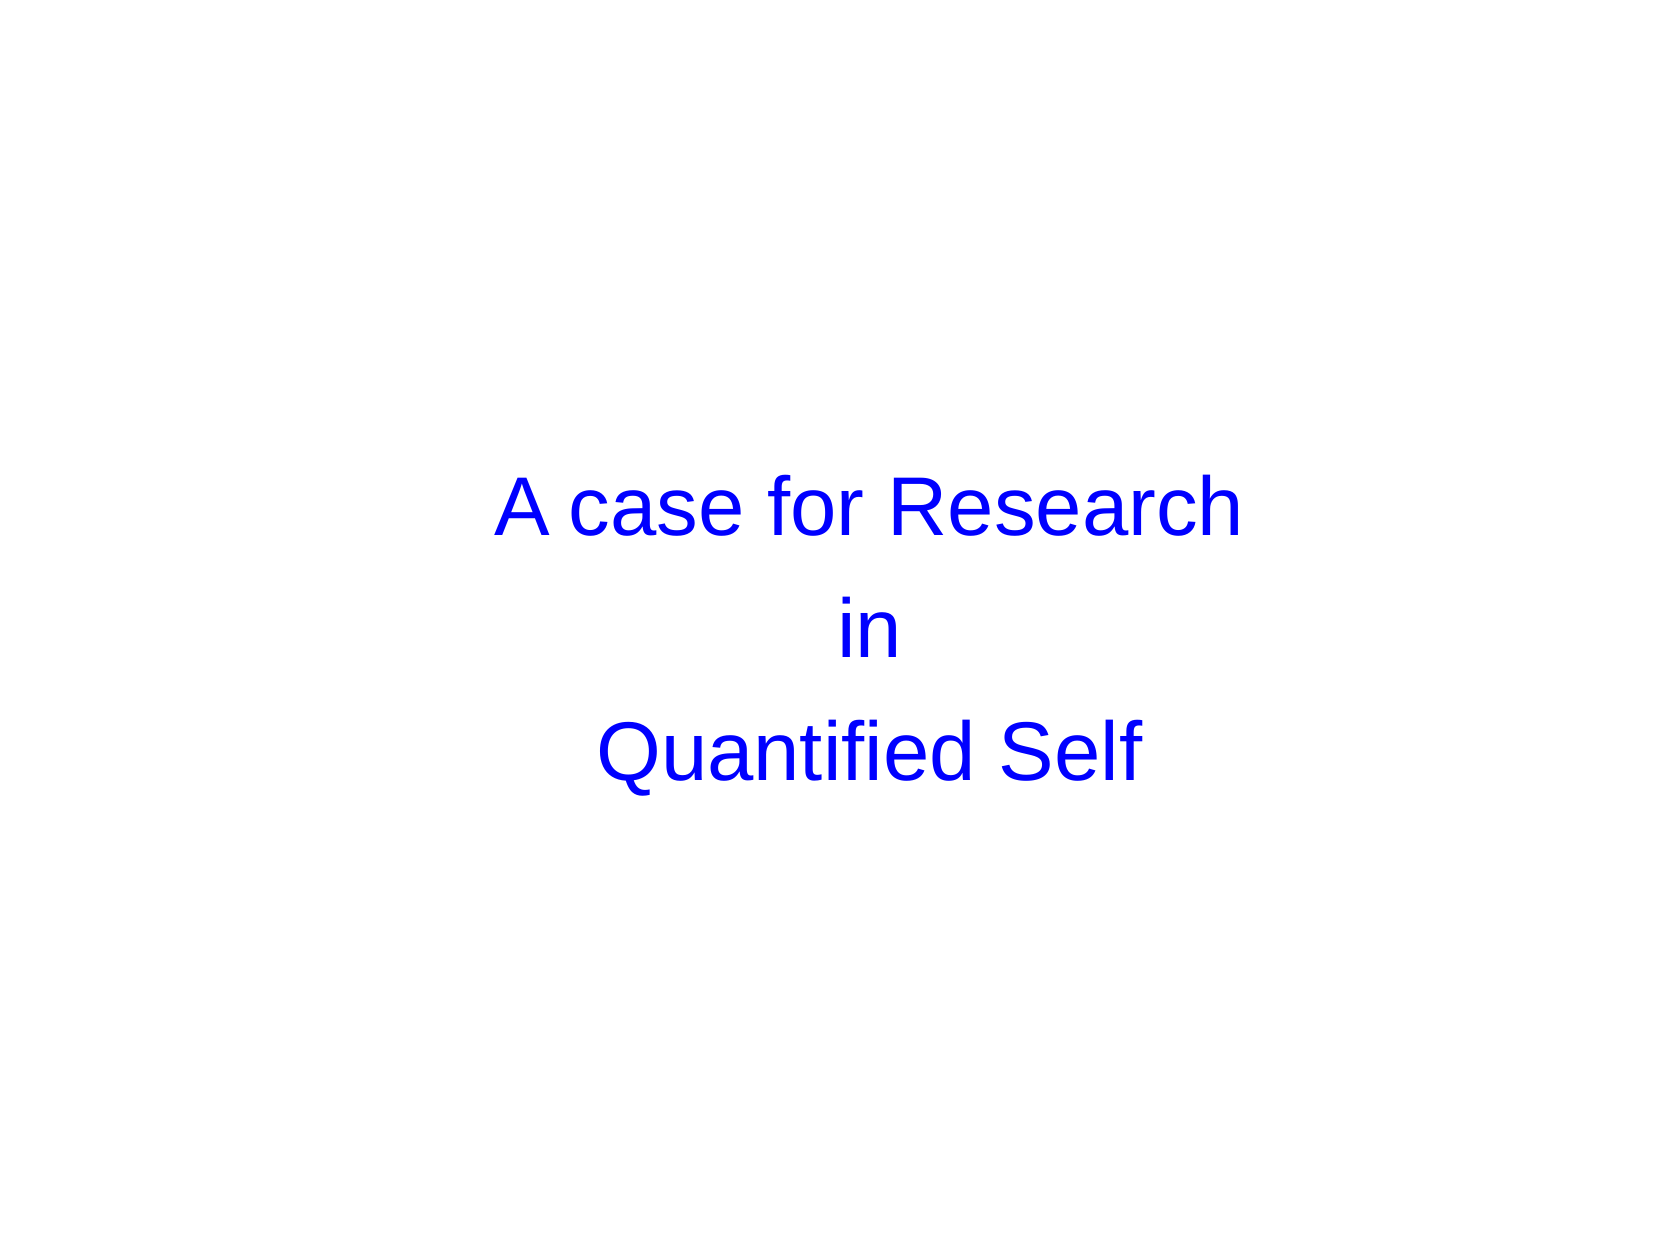

#
A case for Research
in
Quantified Self